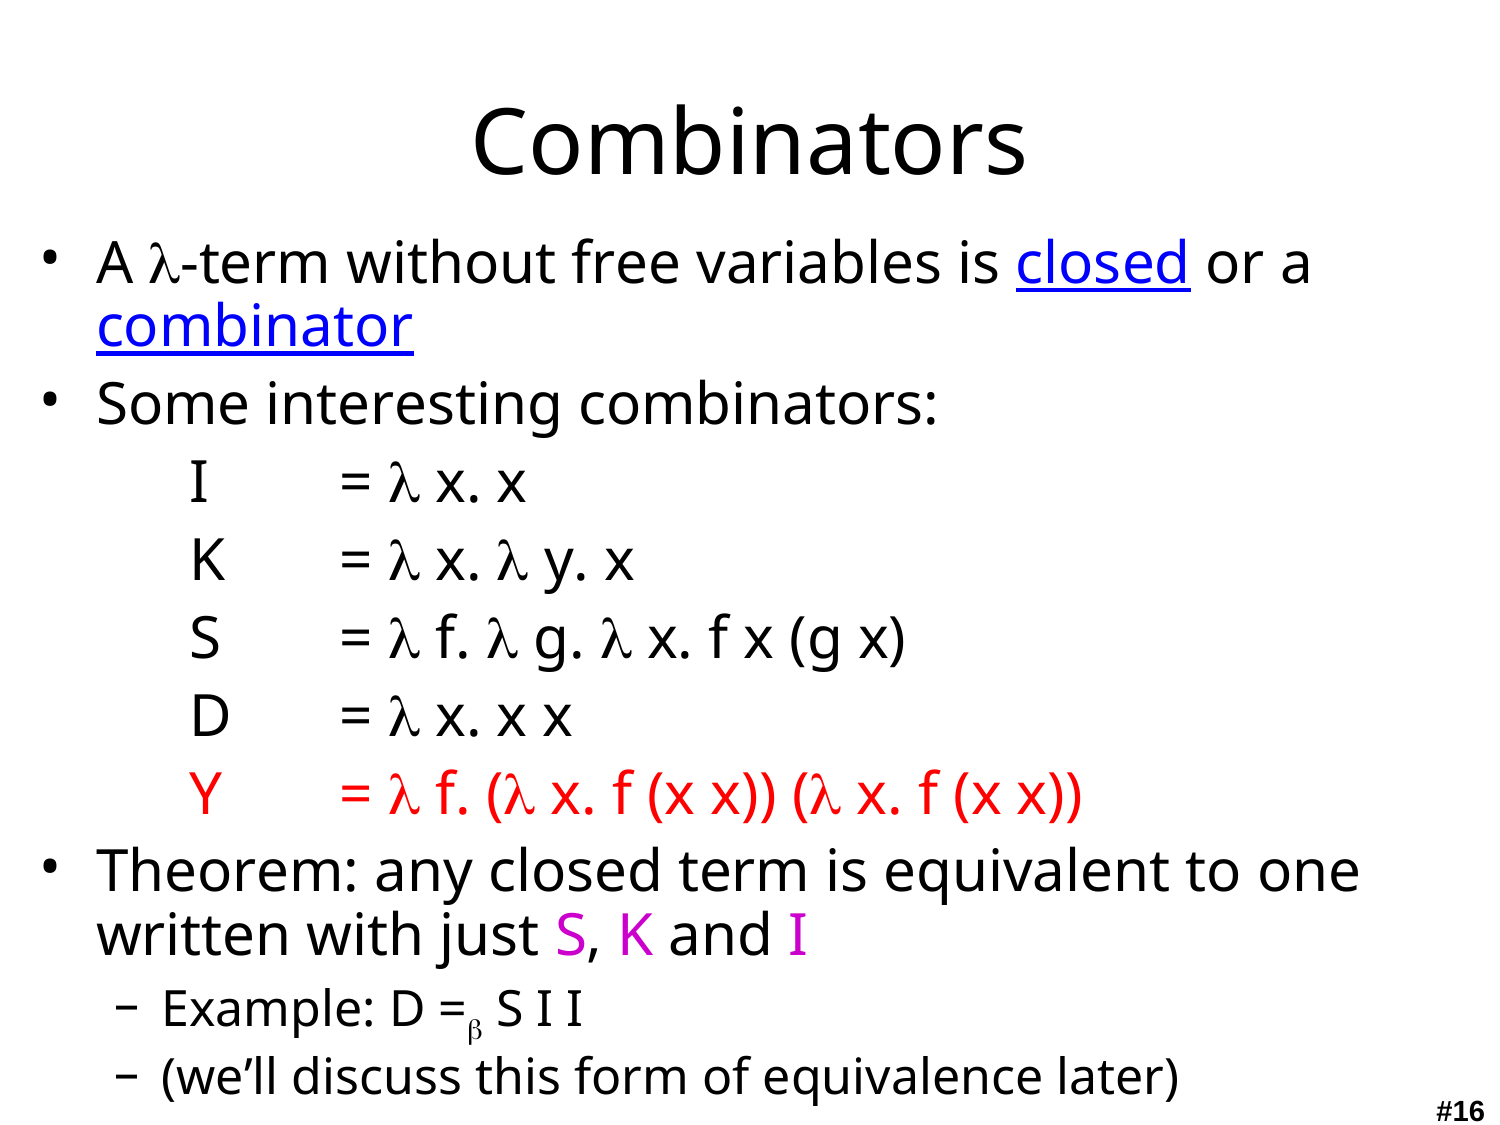

# Combinators
A -term without free variables is closed or a combinator
Some interesting combinators:
		I	=  x. x
		K	=  x.  y. x
		S	=  f.  g.  x. f x (g x)
		D	=  x. x x
		Y	=  f. ( x. f (x x)) ( x. f (x x))
Theorem: any closed term is equivalent to one written with just S, K and I
Example: D = S I I
(we’ll discuss this form of equivalence later)
16